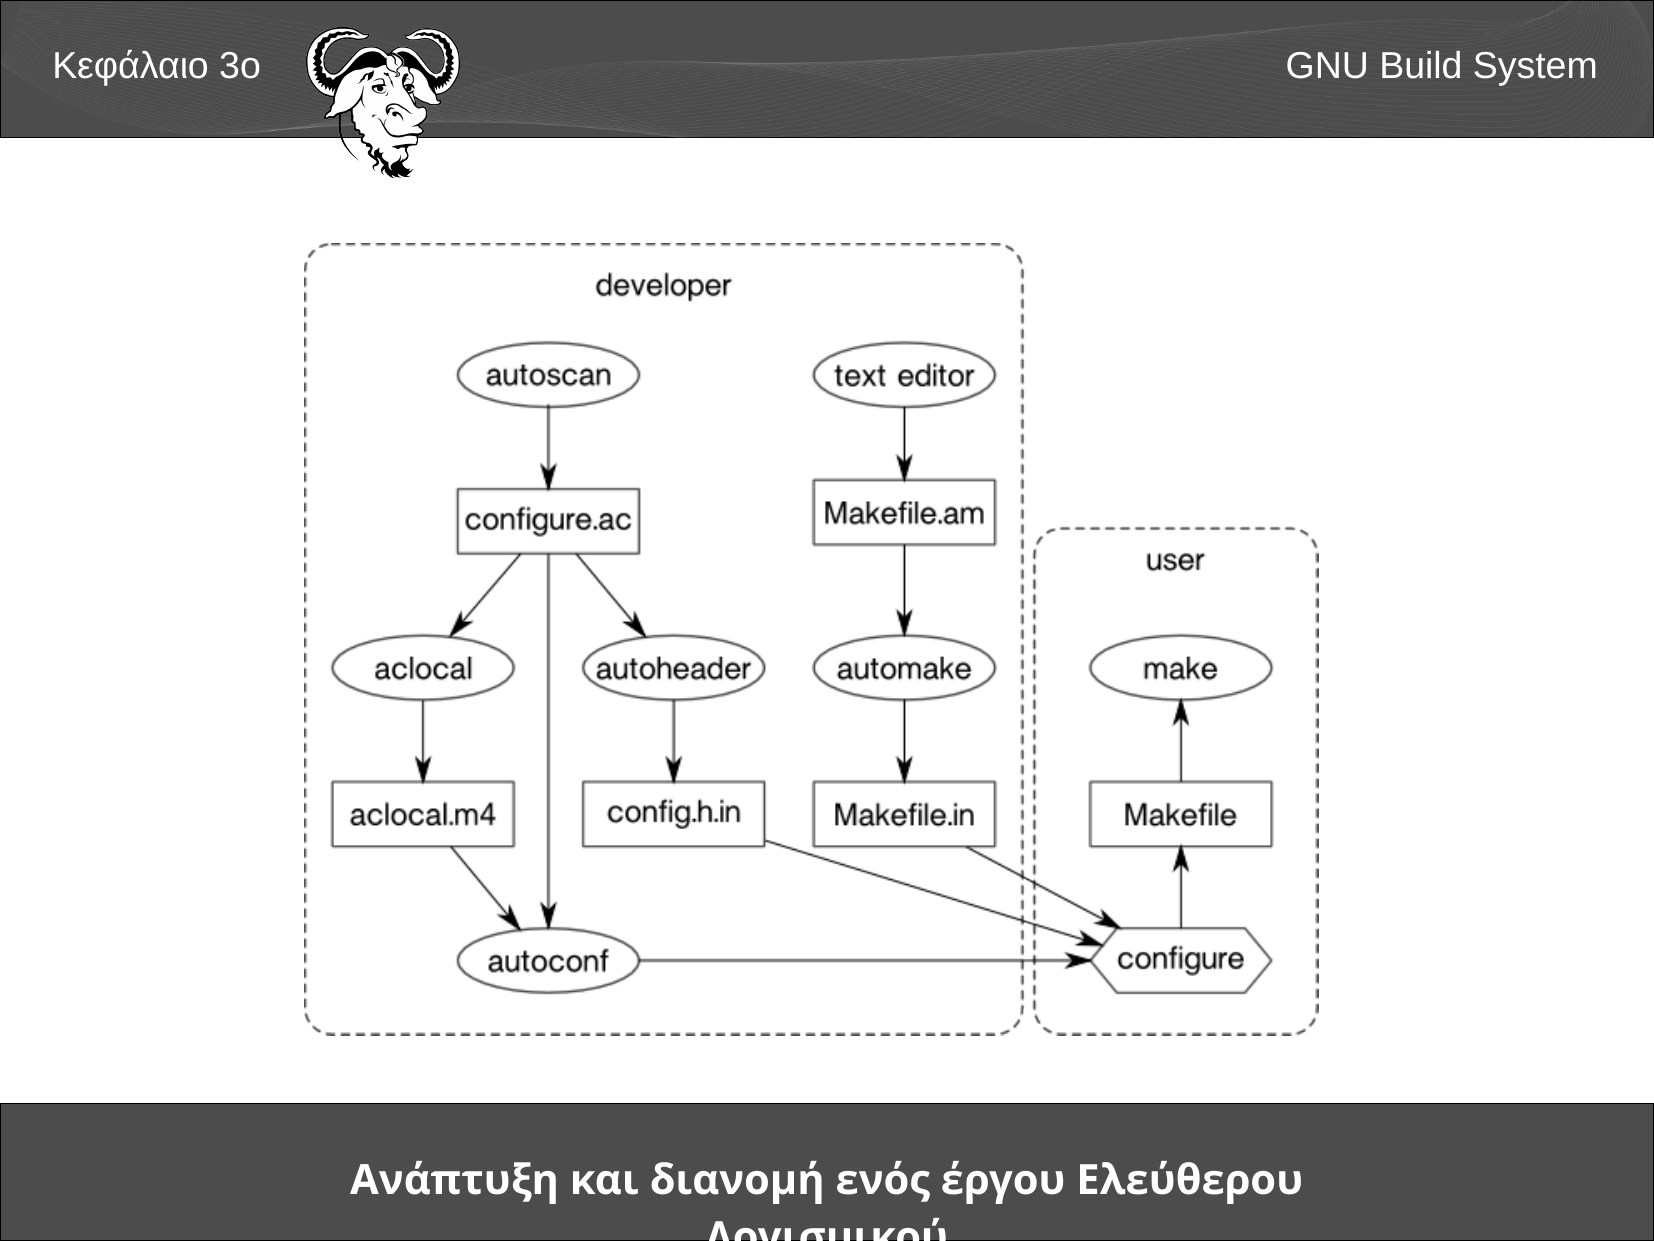

Κεφάλαιο 3ο
GNU Build System
Ανάπτυξη και διανομή ενός έργου Ελεύθερου Λογισμικού